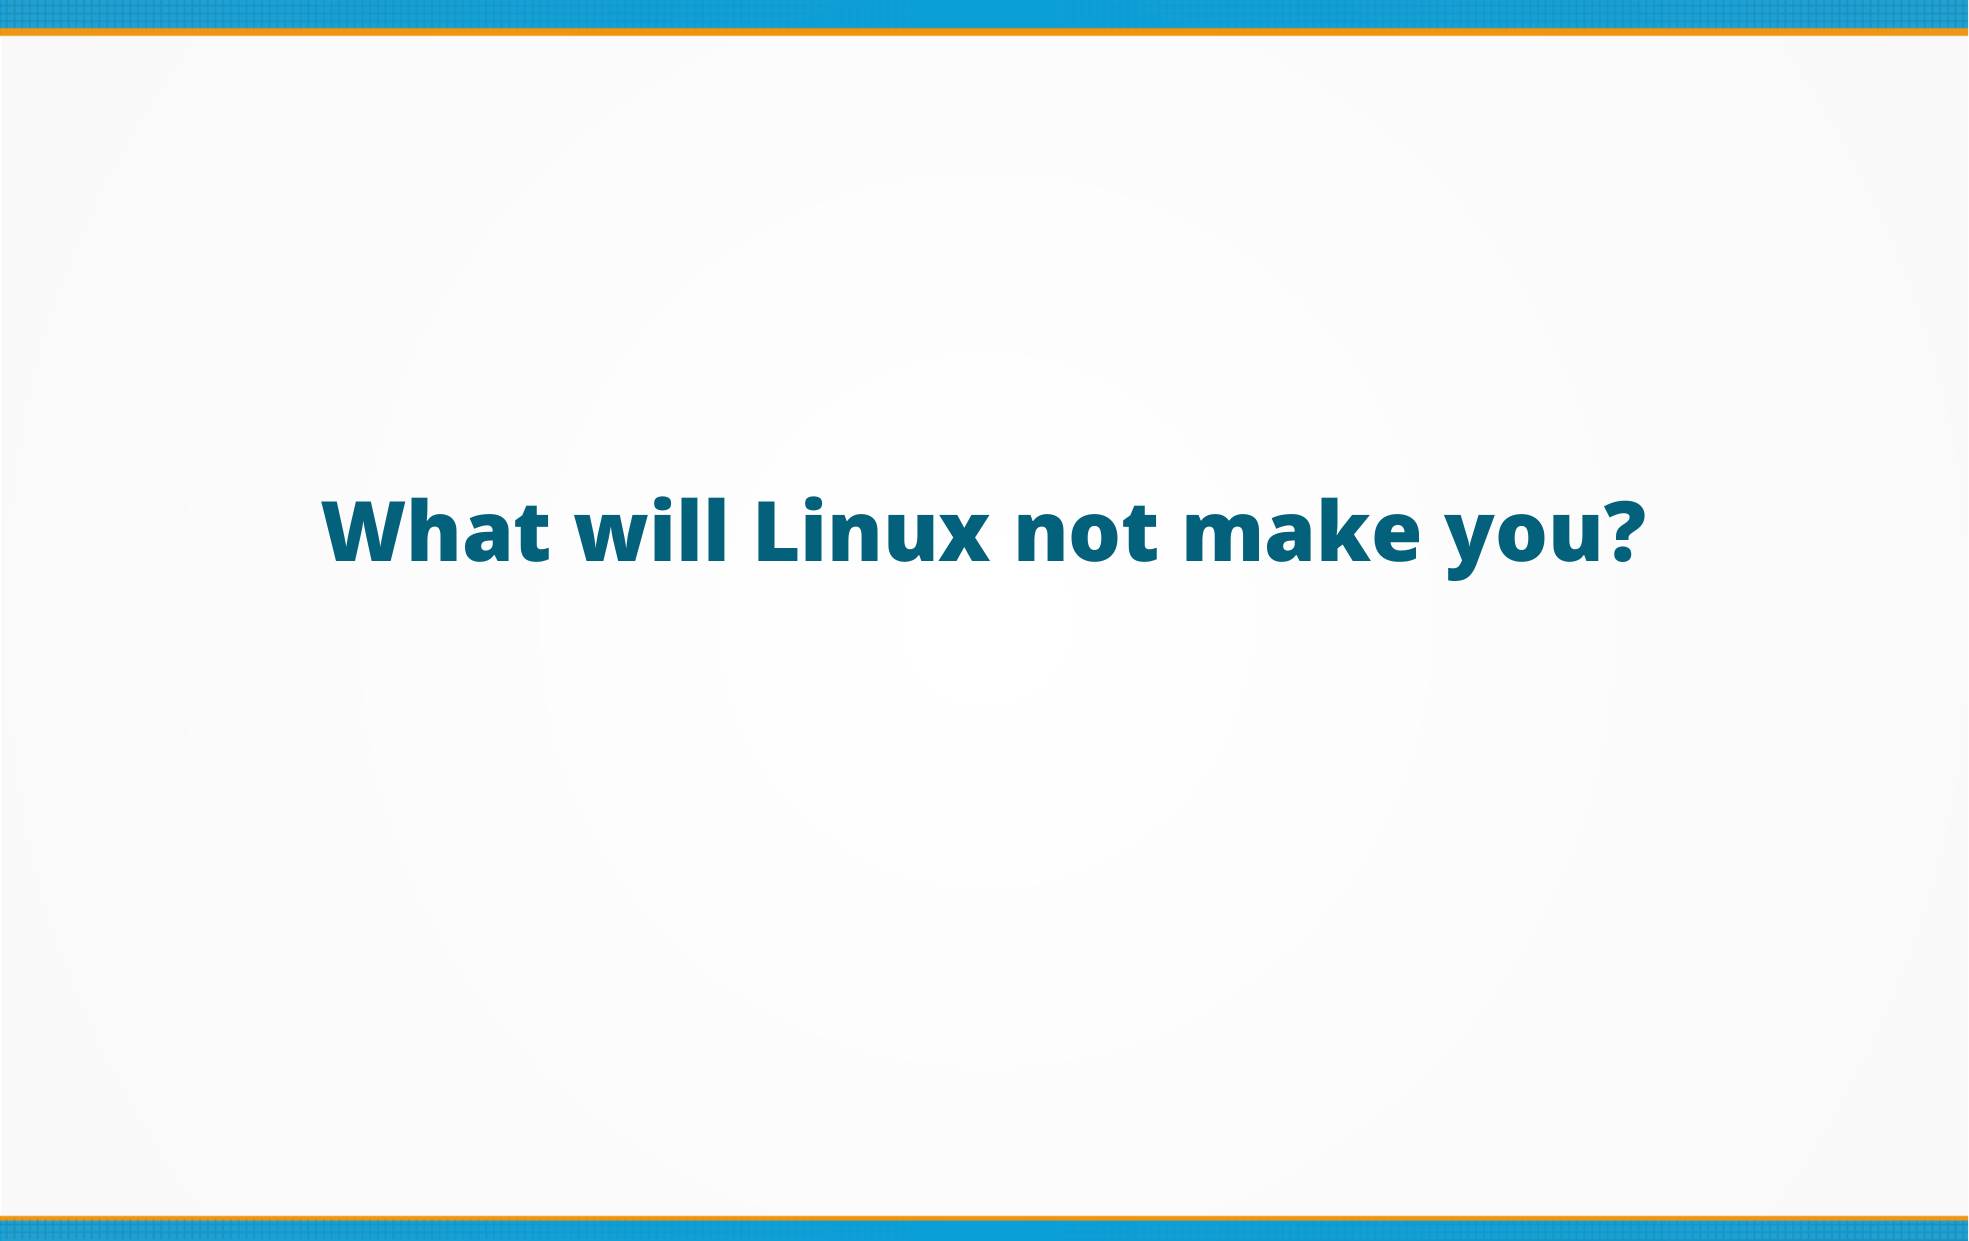

# What will Linux not make you?